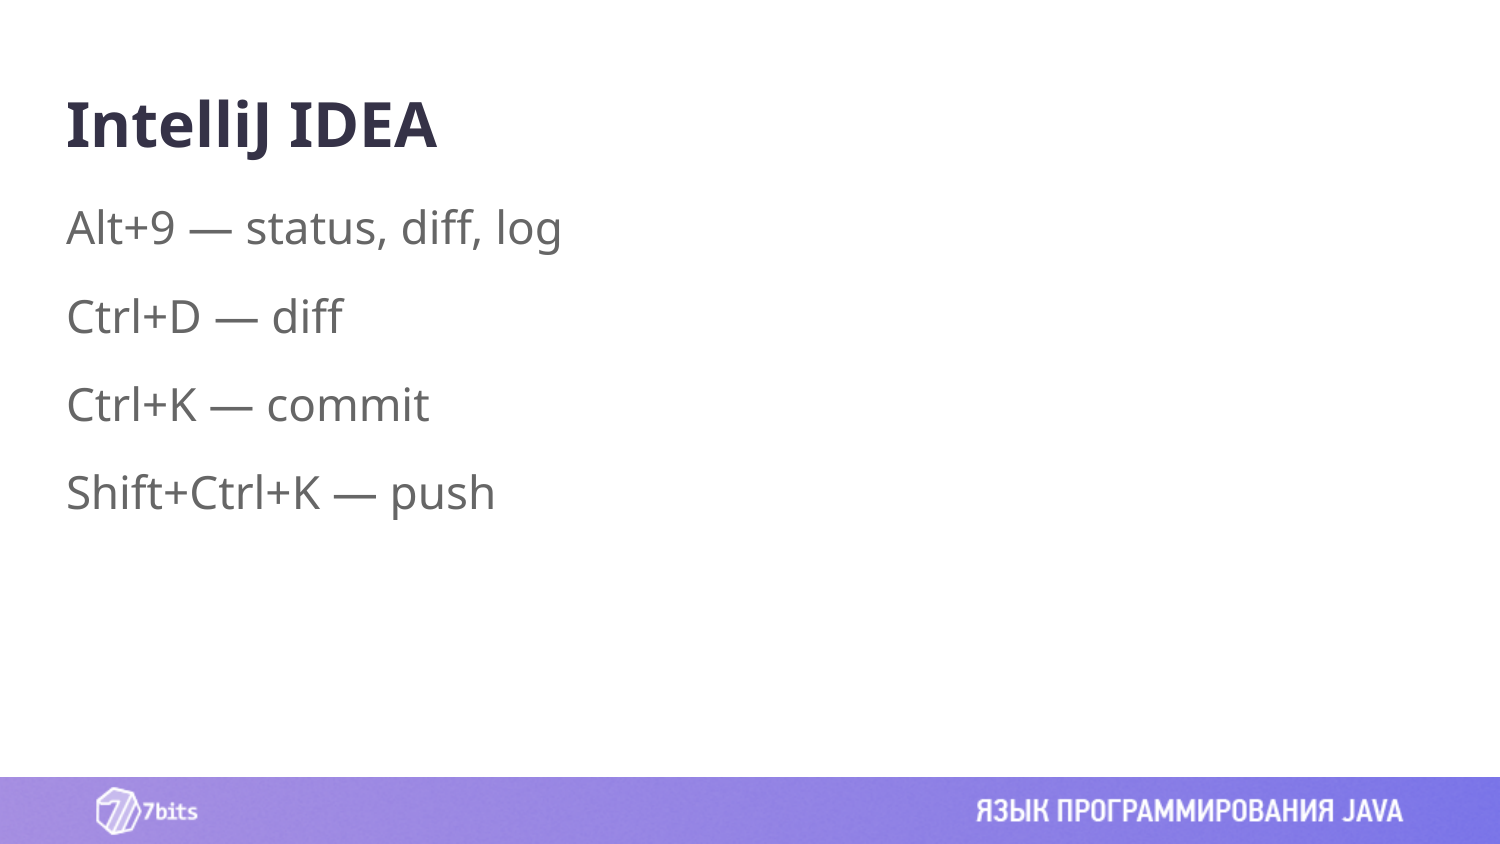

# IntelliJ IDEA
Alt+9 — status, diff, log
Ctrl+D — diff
Ctrl+K — commit
Shift+Ctrl+K — push